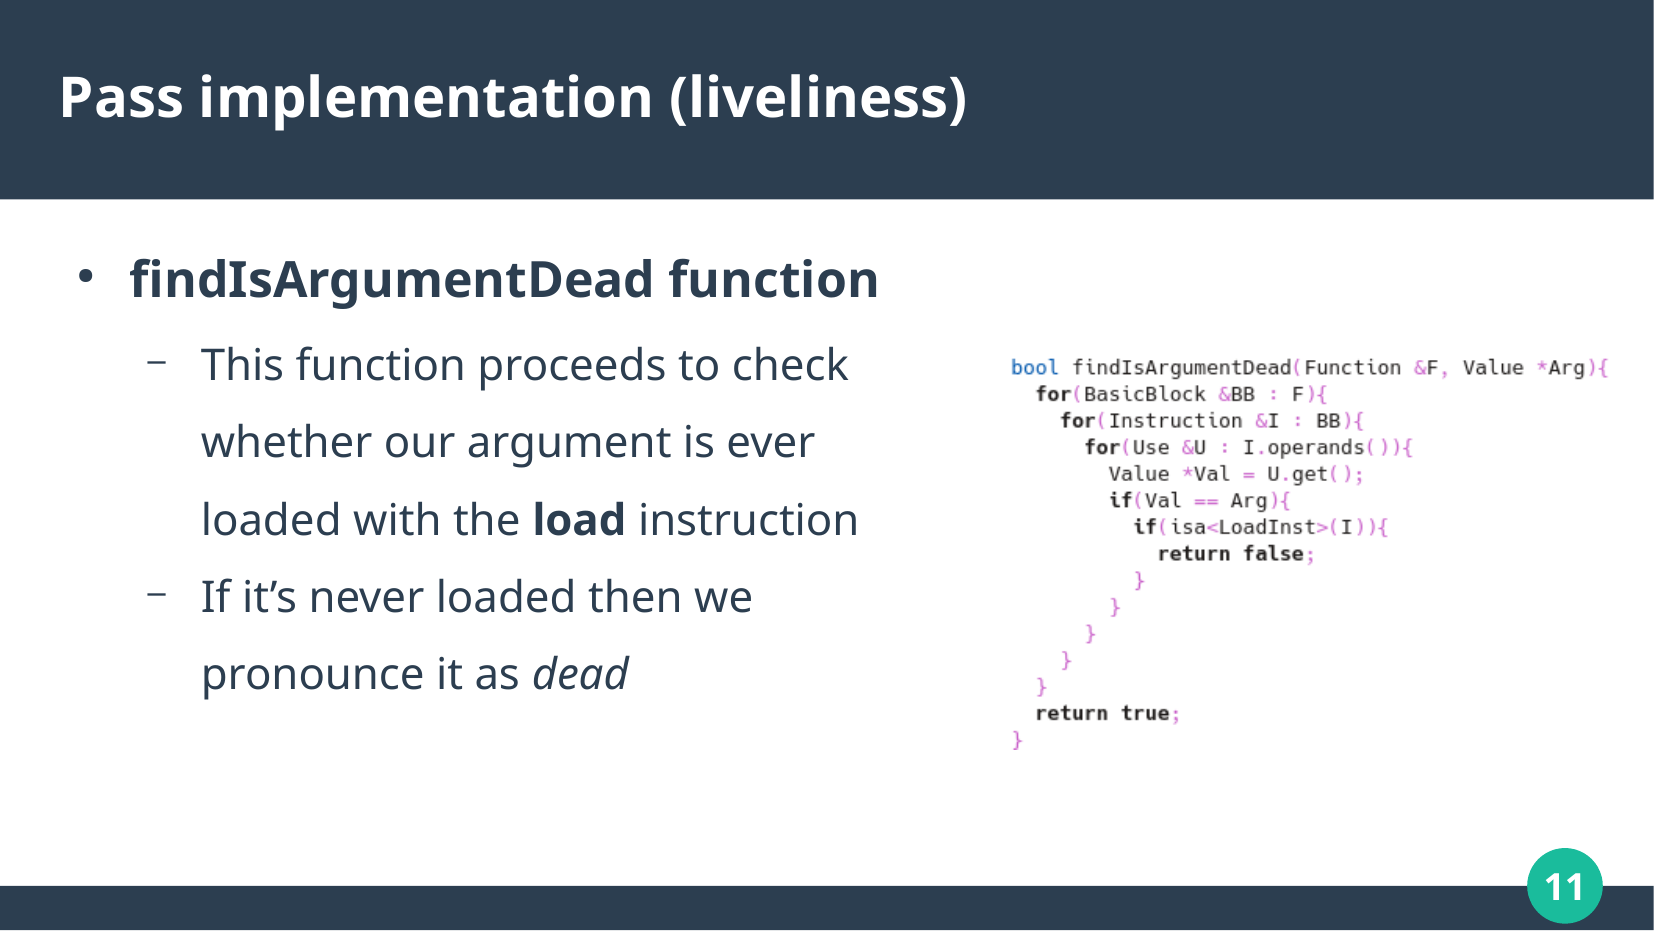

# Pass implementation (liveliness)
findIsArgumentDead function
This function proceeds to check
whether our argument is ever
loaded with the load instruction
If it’s never loaded then we
pronounce it as dead